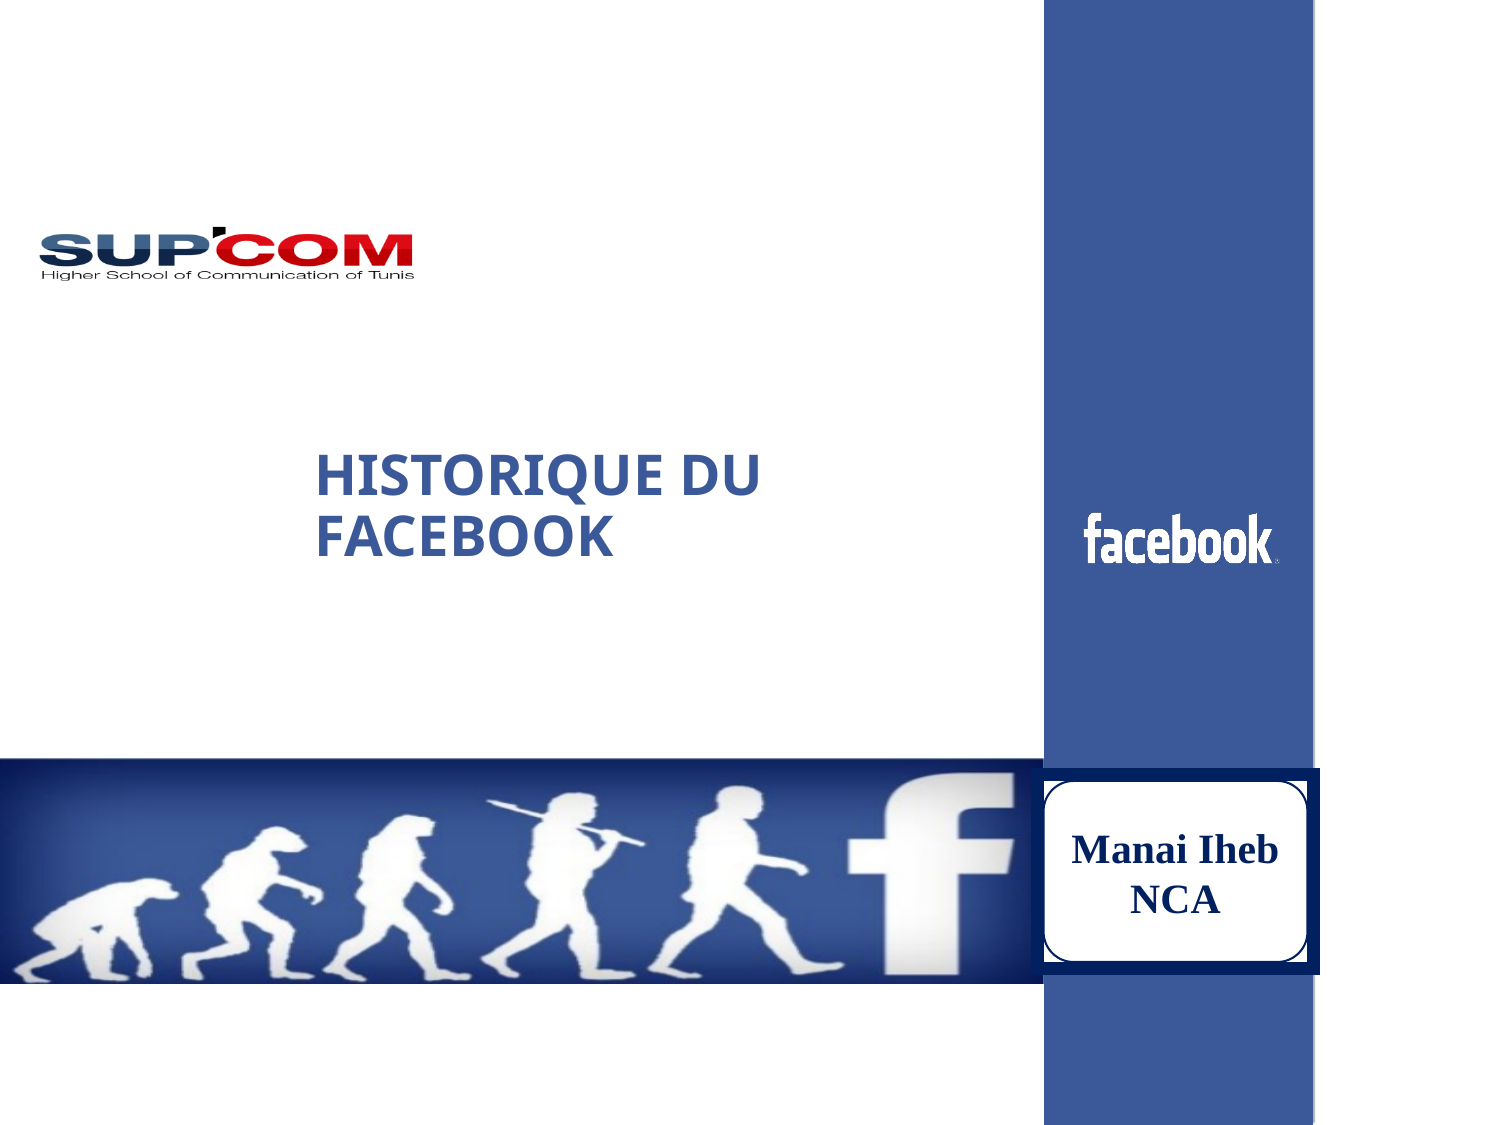

# historique du facebook
Manai Iheb
NCA